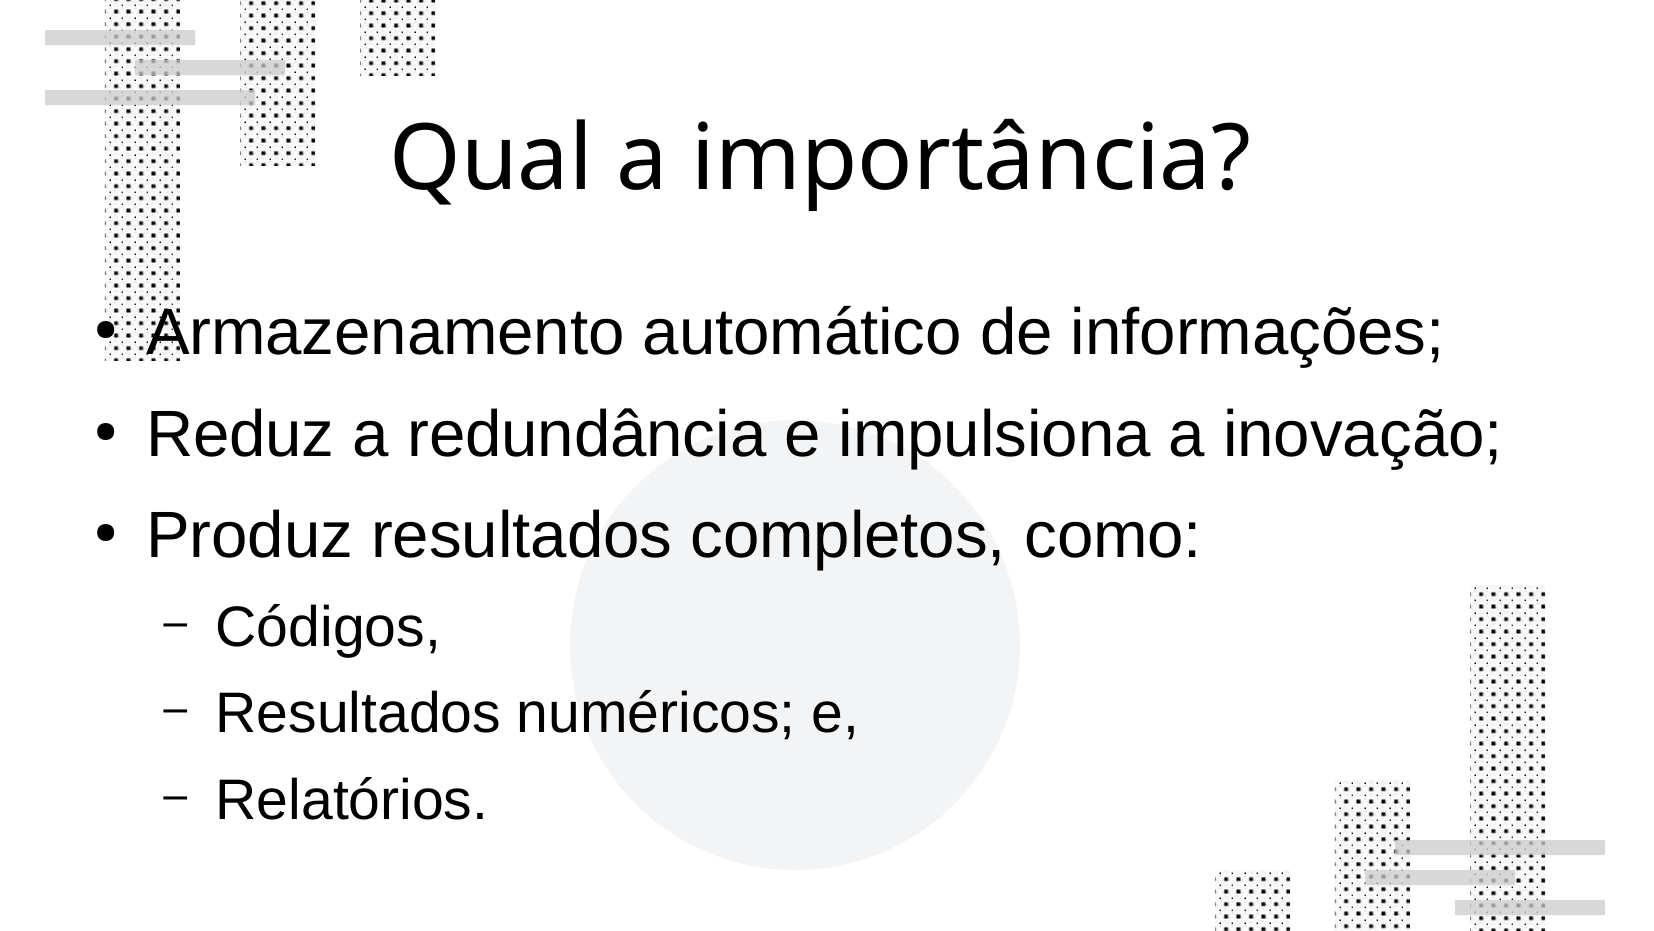

# Qual a importância?
Armazenamento automático de informações;
Reduz a redundância e impulsiona a inovação;
Produz resultados completos, como:
Códigos,
Resultados numéricos; e,
Relatórios.